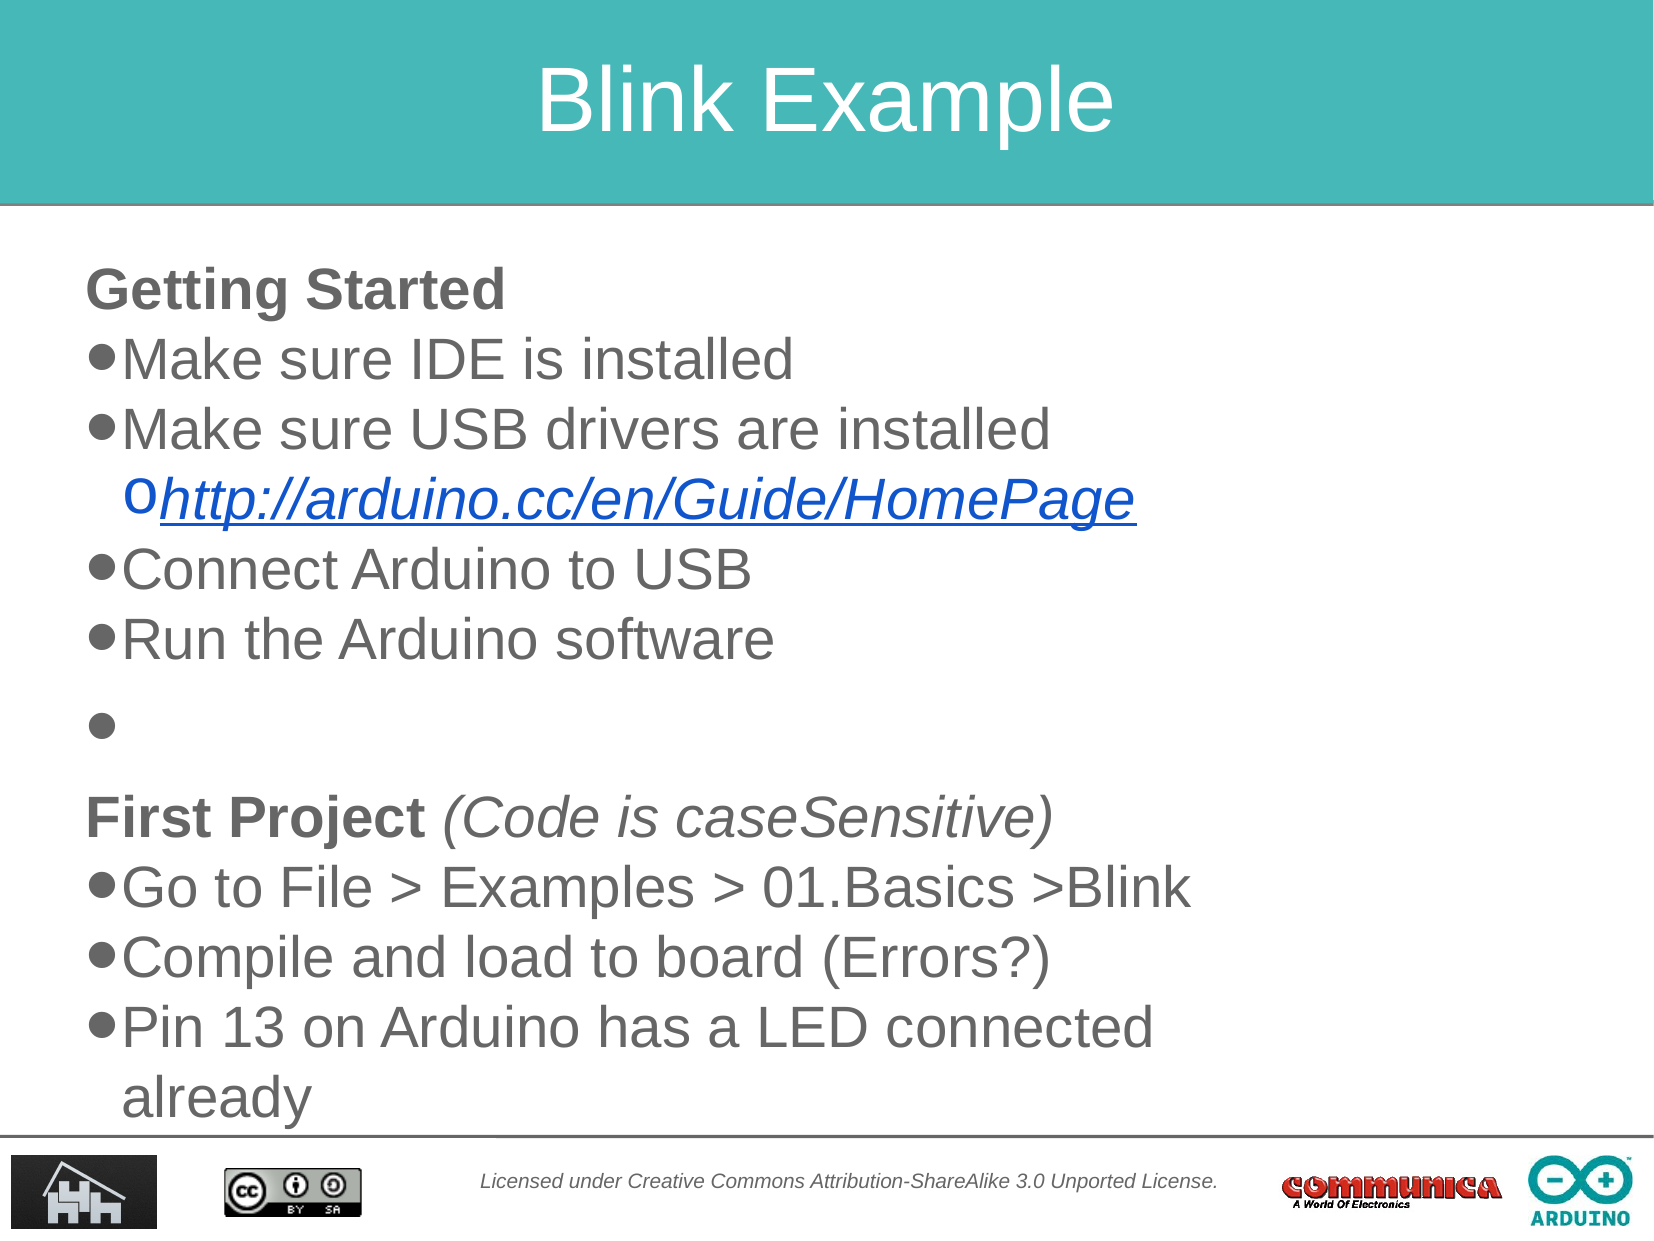

# Blink Example
Getting Started
Make sure IDE is installed
Make sure USB drivers are installed
http://arduino.cc/en/Guide/HomePage
Connect Arduino to USB
Run the Arduino software
First Project (Code is caseSensitive)
Go to File > Examples > 01.Basics >Blink
Compile and load to board (Errors?)
Pin 13 on Arduino has a LED connected already